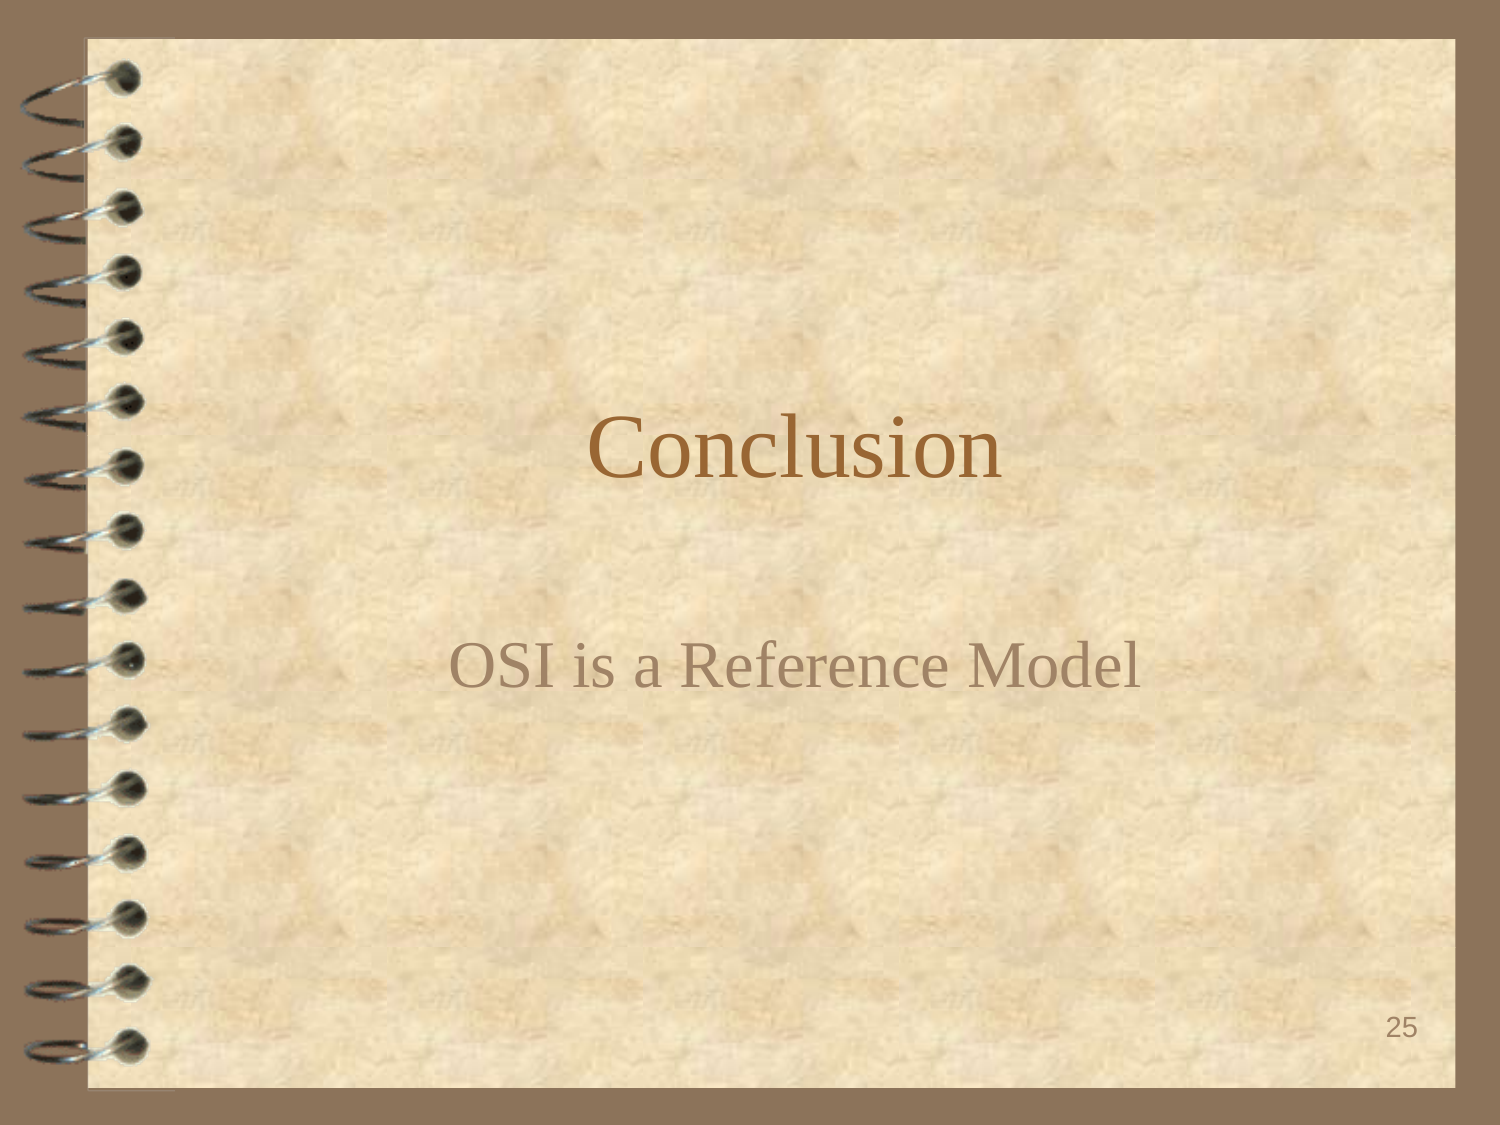

# Conclusion
OSI is a Reference Model
25